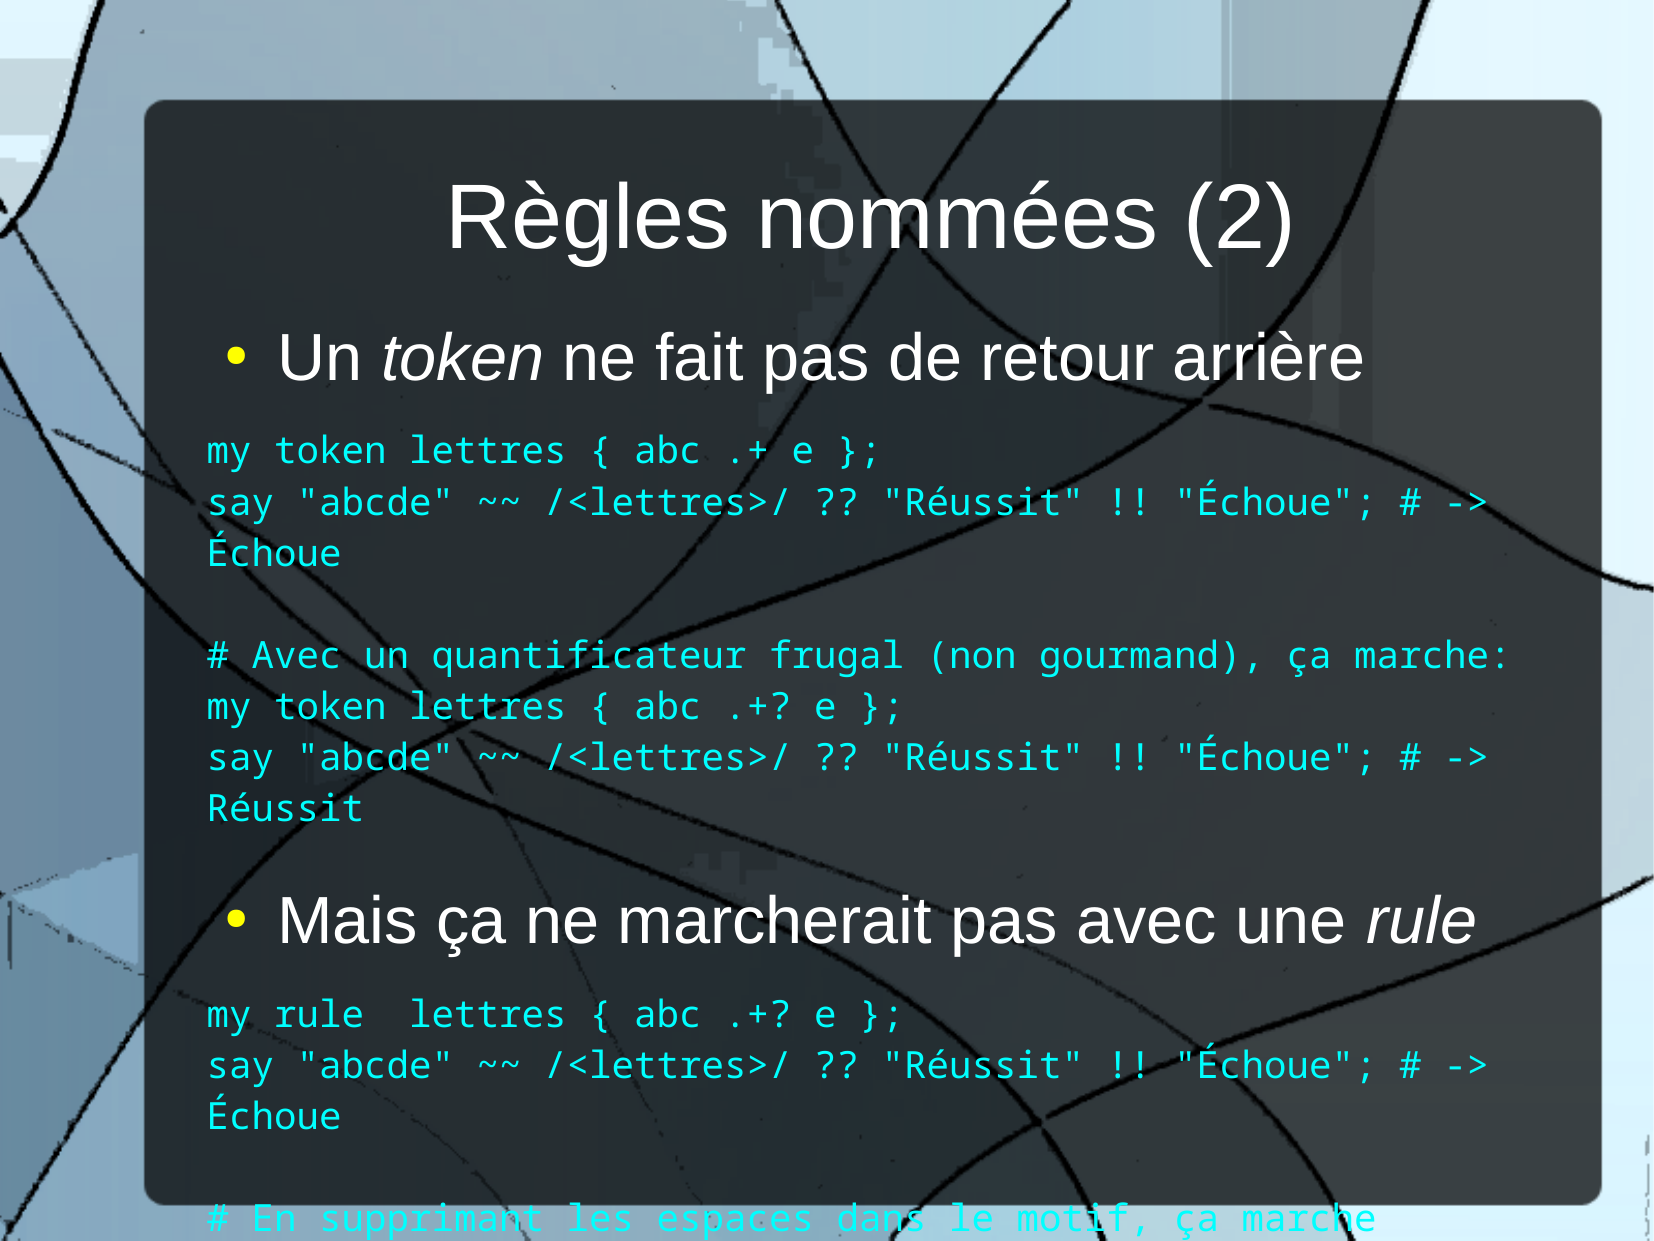

# Règles nommées (2)
Un token ne fait pas de retour arrière
my token lettres { abc .+ e };
say "abcde" ~~ /<lettres>/ ?? "Réussit" !! "Échoue"; # -> Échoue
# Avec un quantificateur frugal (non gourmand), ça marche:
my token lettres { abc .+? e };
say "abcde" ~~ /<lettres>/ ?? "Réussit" !! "Échoue"; # -> Réussit
Mais ça ne marcherait pas avec une rule
my rule lettres { abc .+? e };
say "abcde" ~~ /<lettres>/ ?? "Réussit" !! "Échoue"; # -> Échoue
# En supprimant les espaces dans le motif, ça marche
my rule lettres { abc.+?e };
say "abcde" ~~ /<lettres>/ ?? "Réussit" !! "Échoue"; # -> Réussit